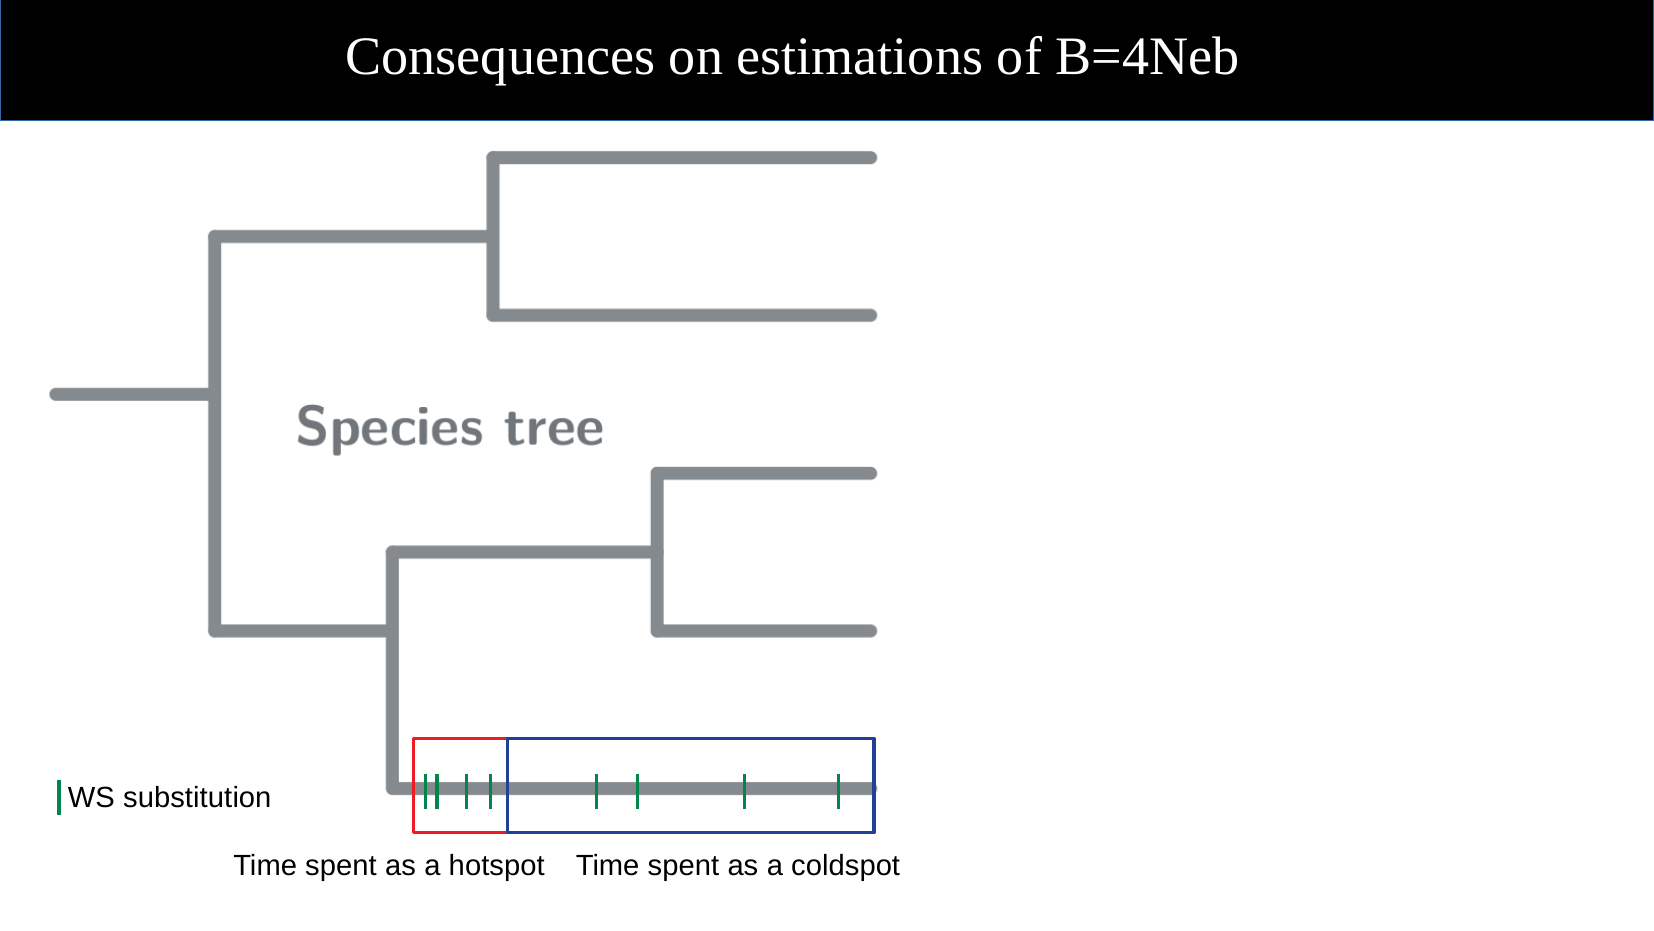

Consequences on estimations of B=4Neb
WS substitution
Time spent as a coldspot
Time spent as a hotspot